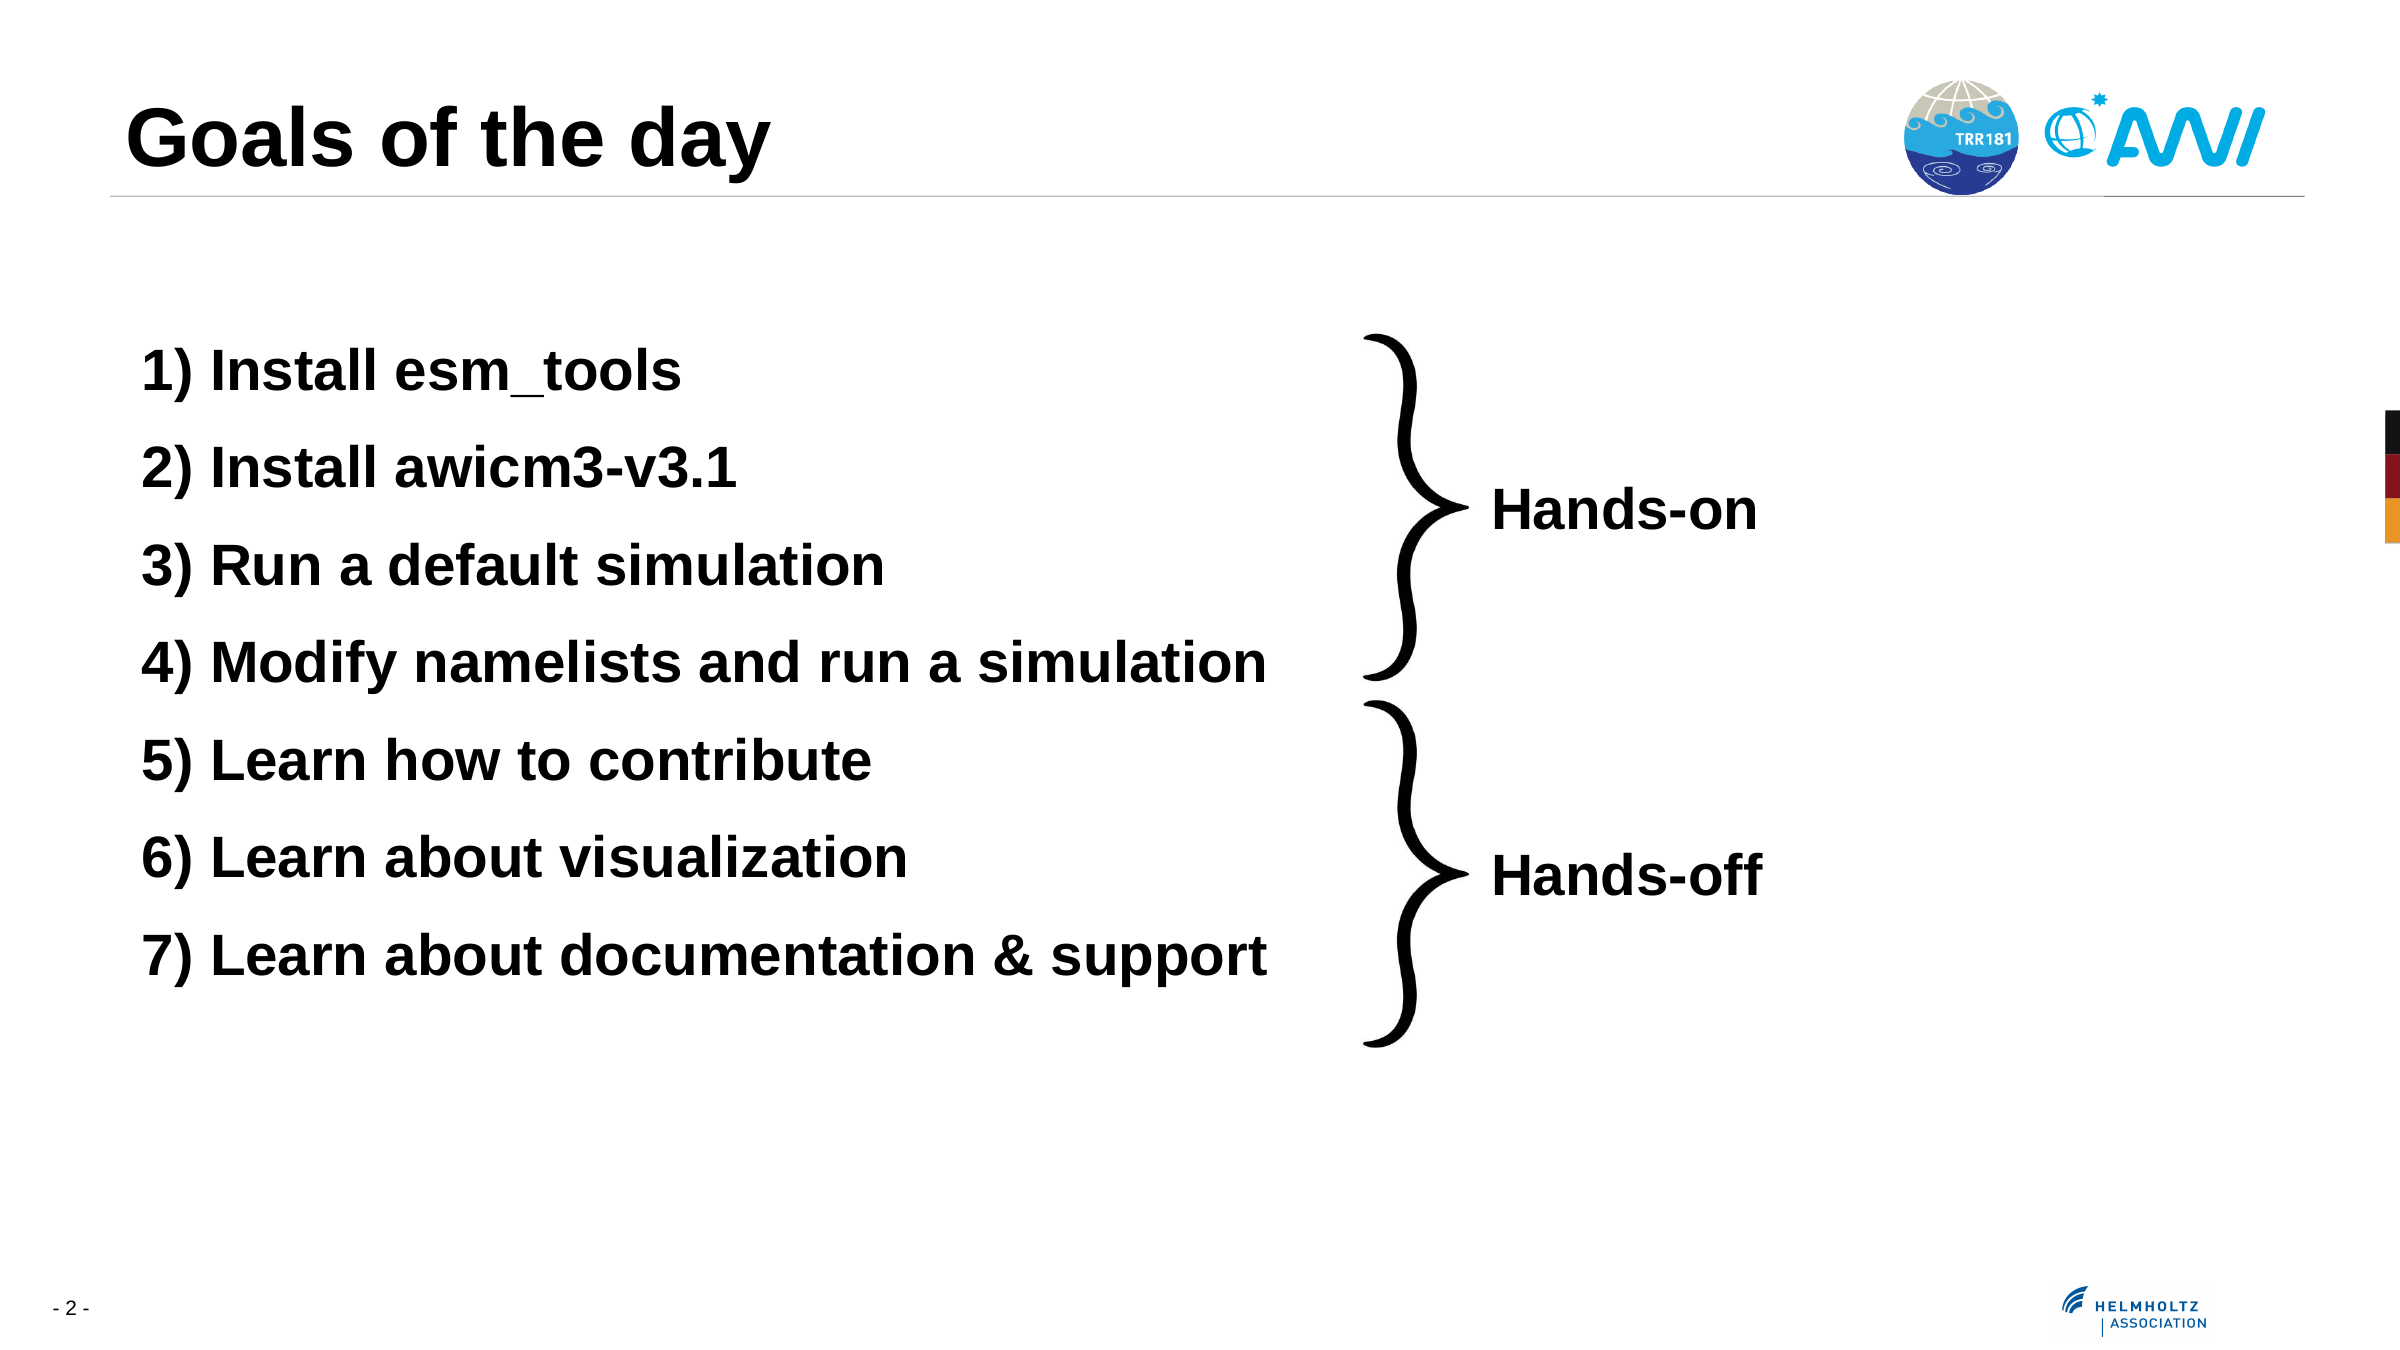

Goals of the day
 Install esm_tools
 Install awicm3-v3.1
 Run a default simulation
 Modify namelists and run a simulation
 Learn how to contribute
 Learn about visualization
 Learn about documentation & support
Hands-on
Hands-off